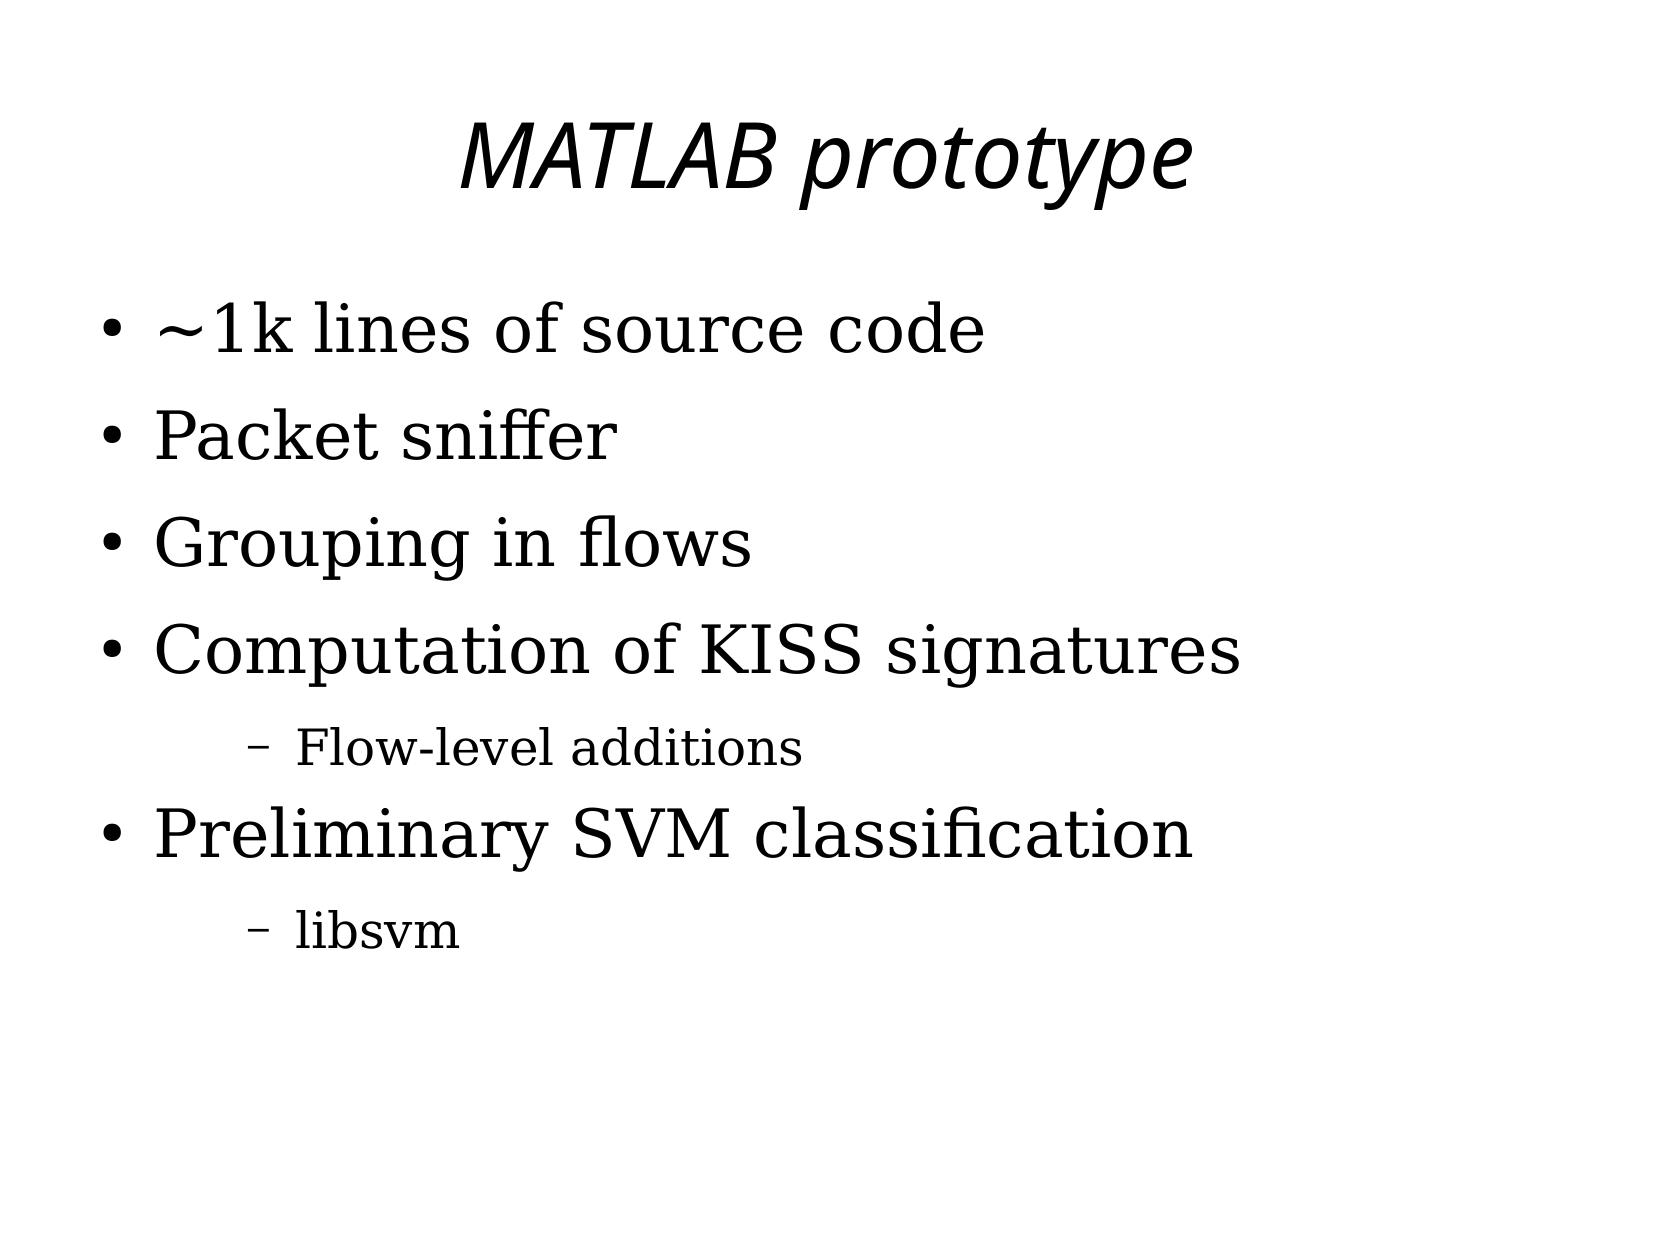

# MATLAB prototype
~1k lines of source code
Packet sniffer
Grouping in flows
Computation of KISS signatures
Flow-level additions
Preliminary SVM classification
libsvm